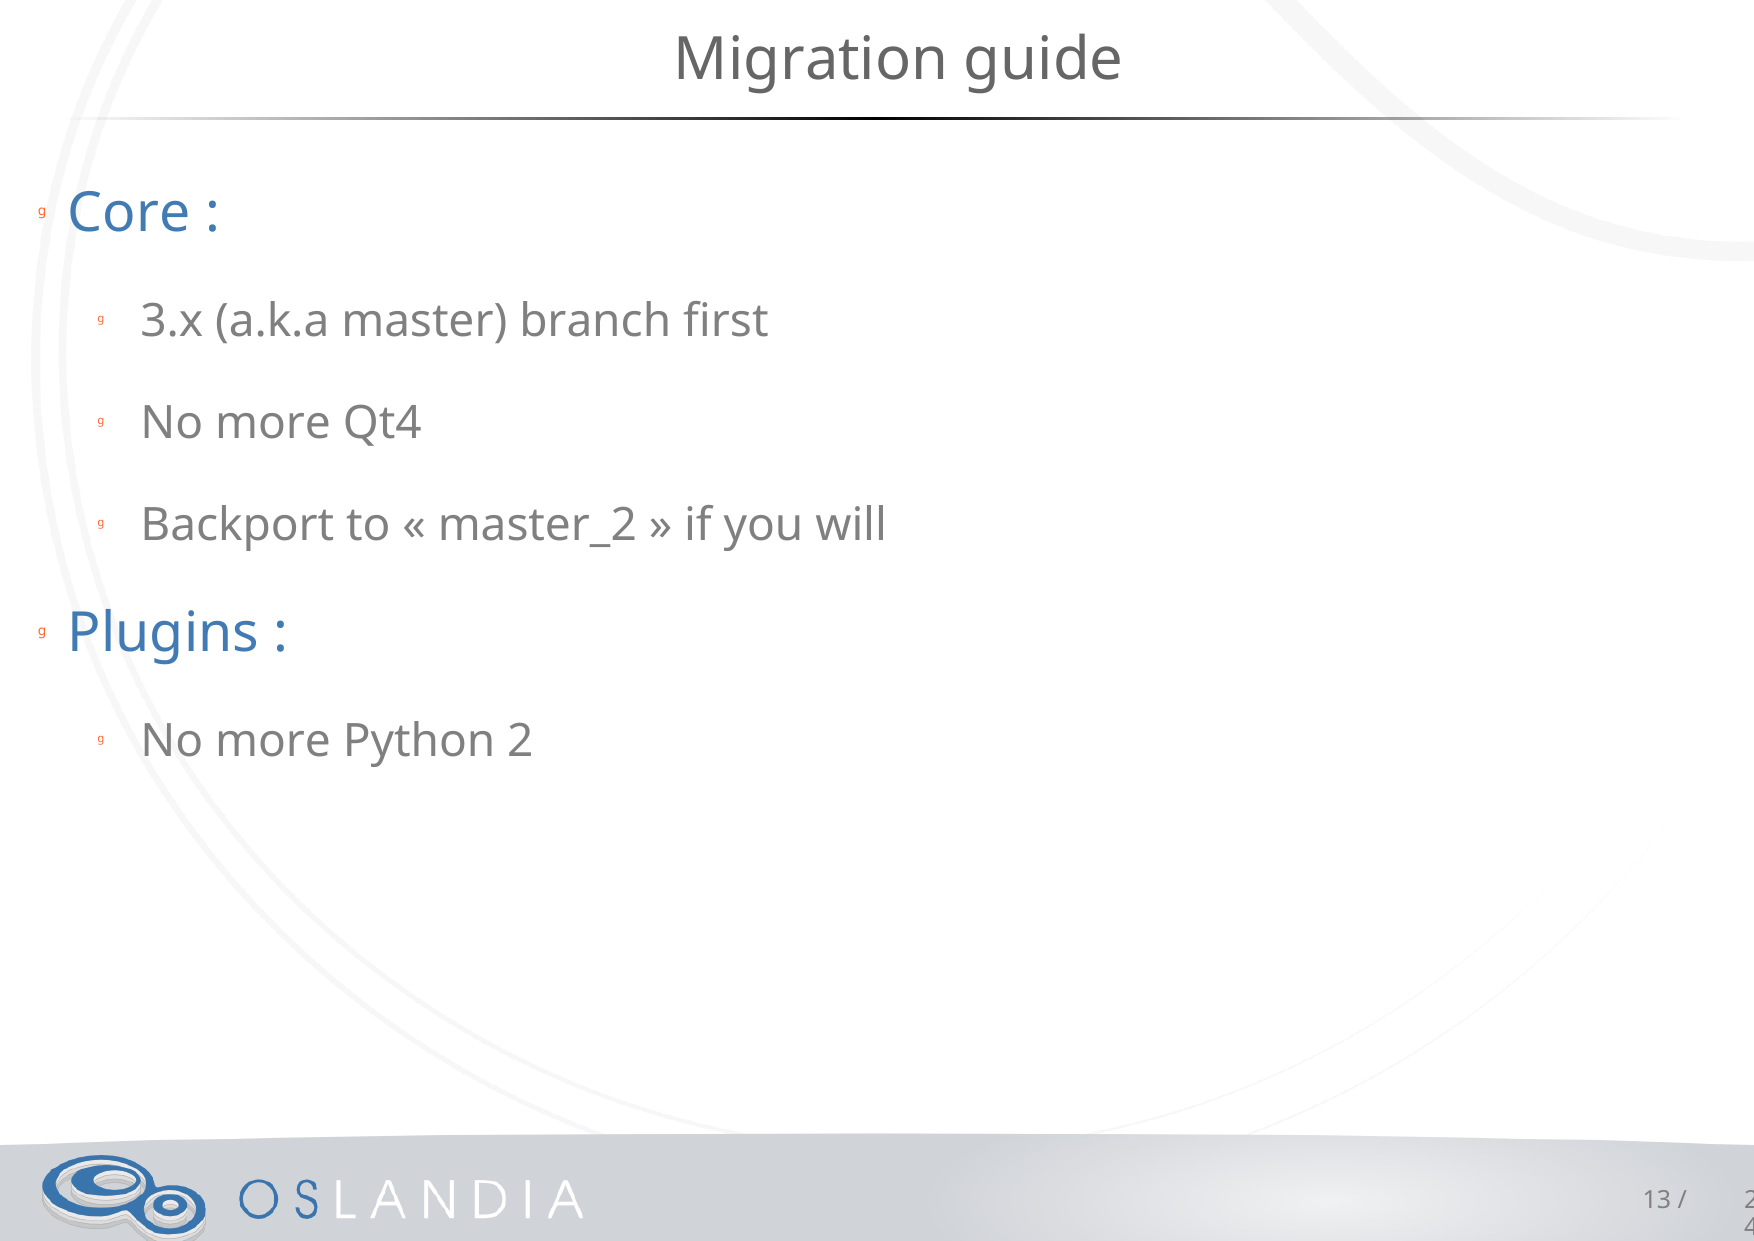

# Migration guide
Core :
3.x (a.k.a master) branch first
No more Qt4
Backport to « master_2 » if you will
Plugins :
No more Python 2